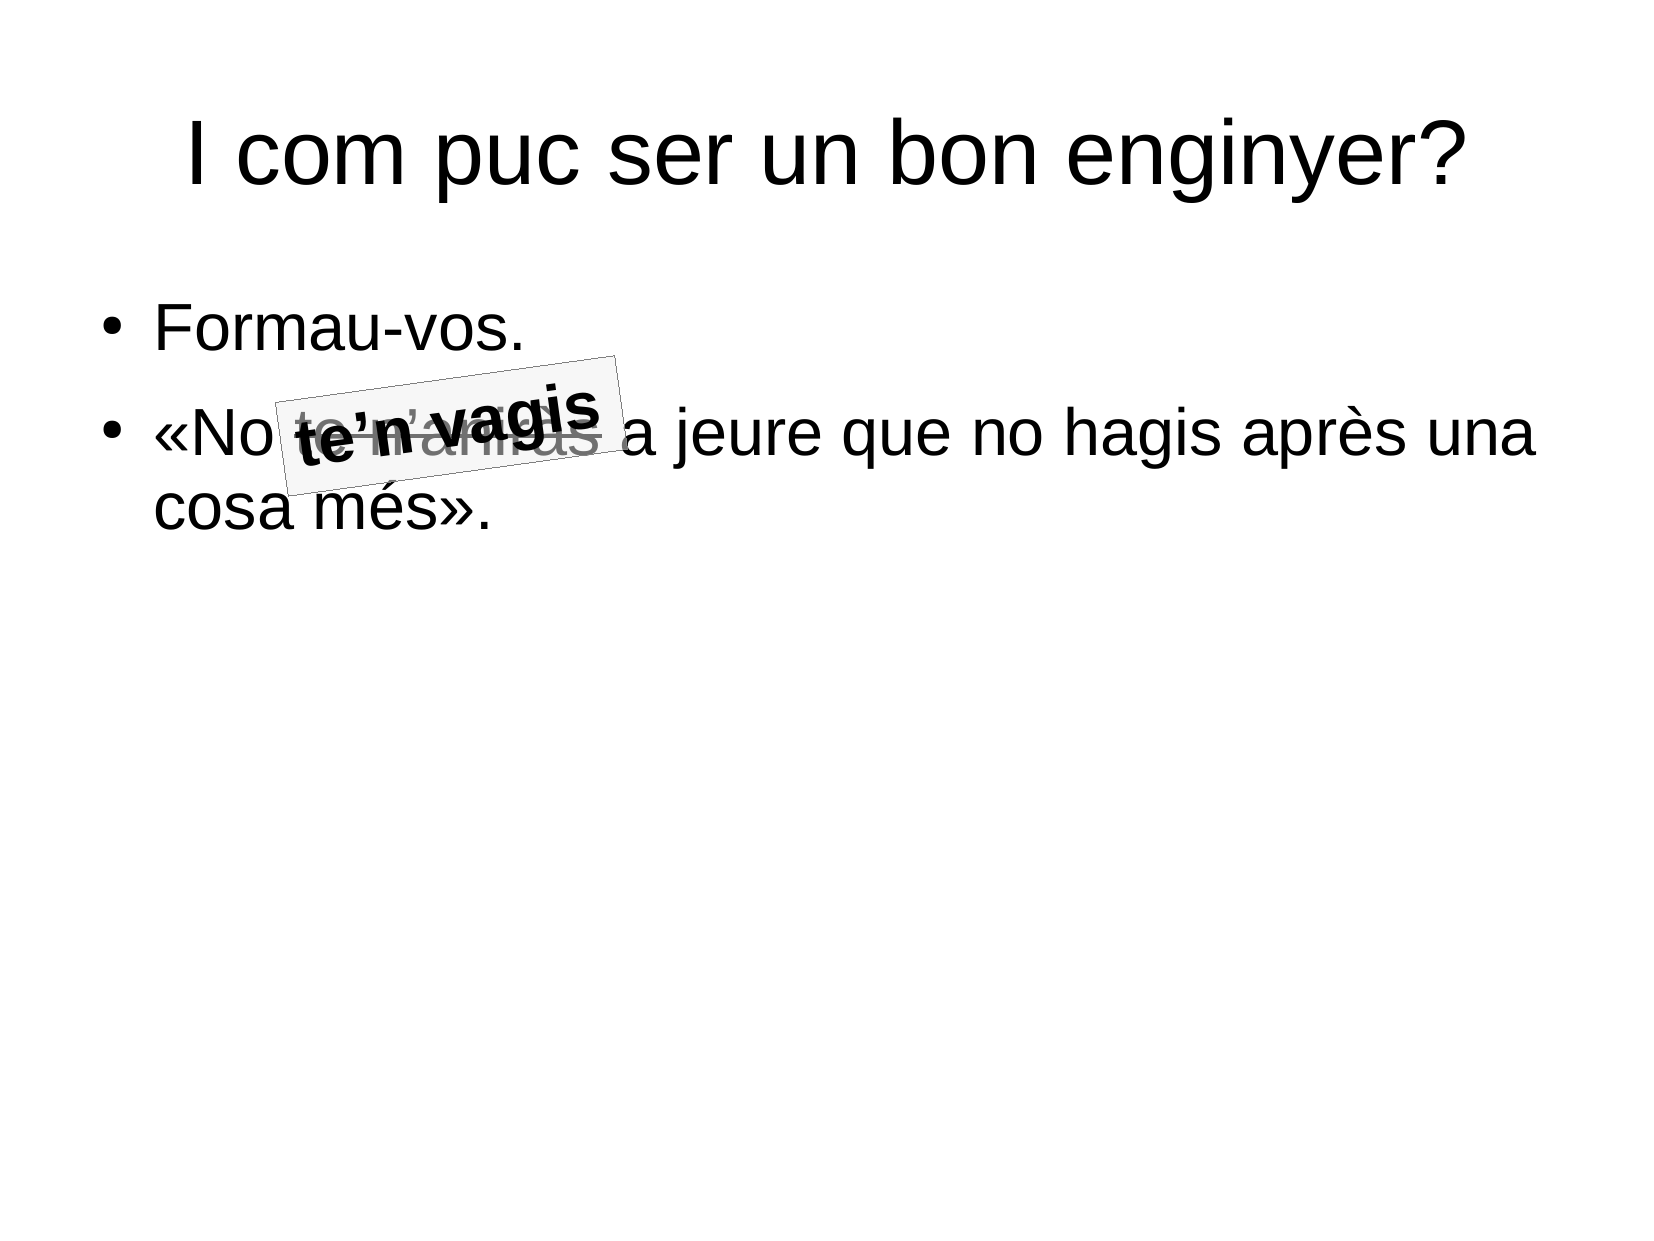

I com puc ser un bon enginyer?
# Formau-vos.
«No te n’aniràs a jeure que no hagis après una cosa més».
te’n vagis